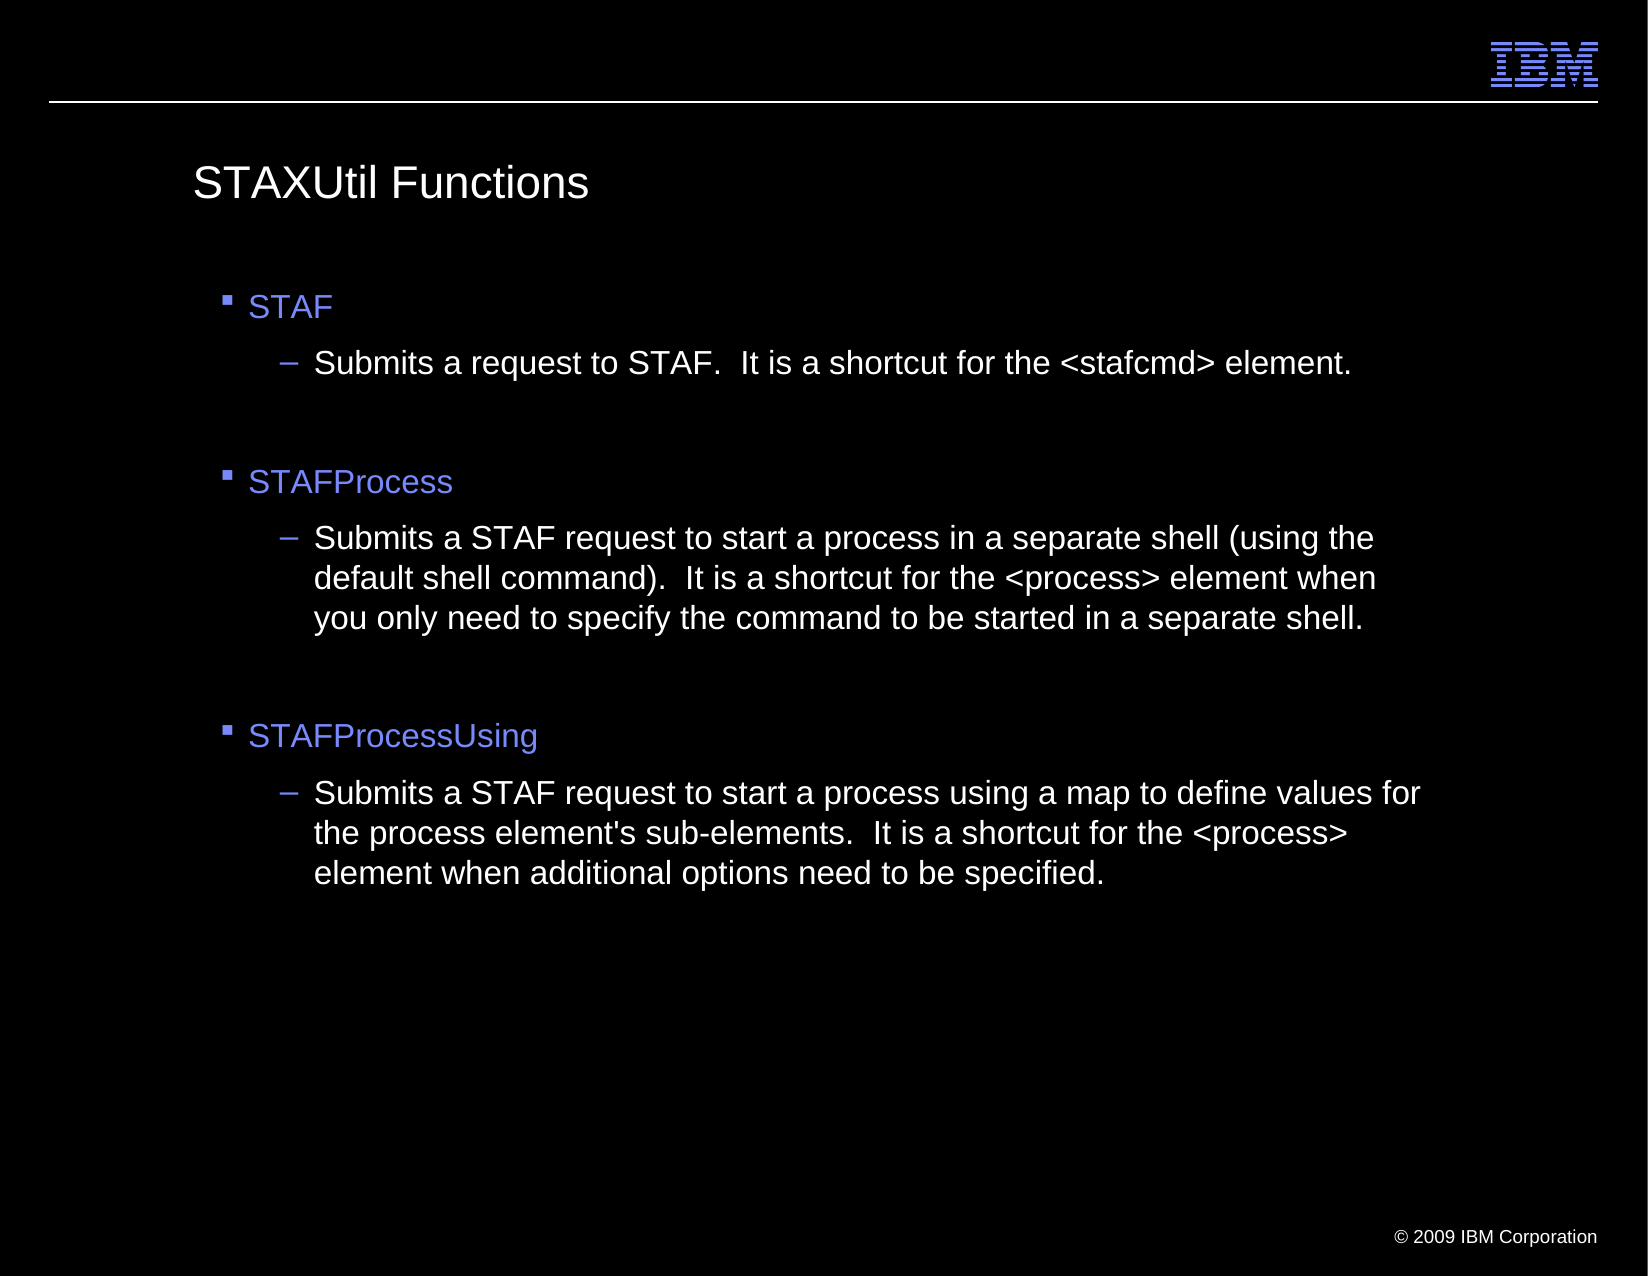

# STAXUtil Functions
STAF
Submits a request to STAF. It is a shortcut for the <stafcmd> element.
STAFProcess
Submits a STAF request to start a process in a separate shell (using the
default shell command). It is a shortcut for the <process> element when
you only need to specify the command to be started in a separate shell.
STAFProcessUsing
Submits a STAF request to start a process using a map to define values for
the process element's sub-elements. It is a shortcut for the <process>
element when additional options need to be specified.